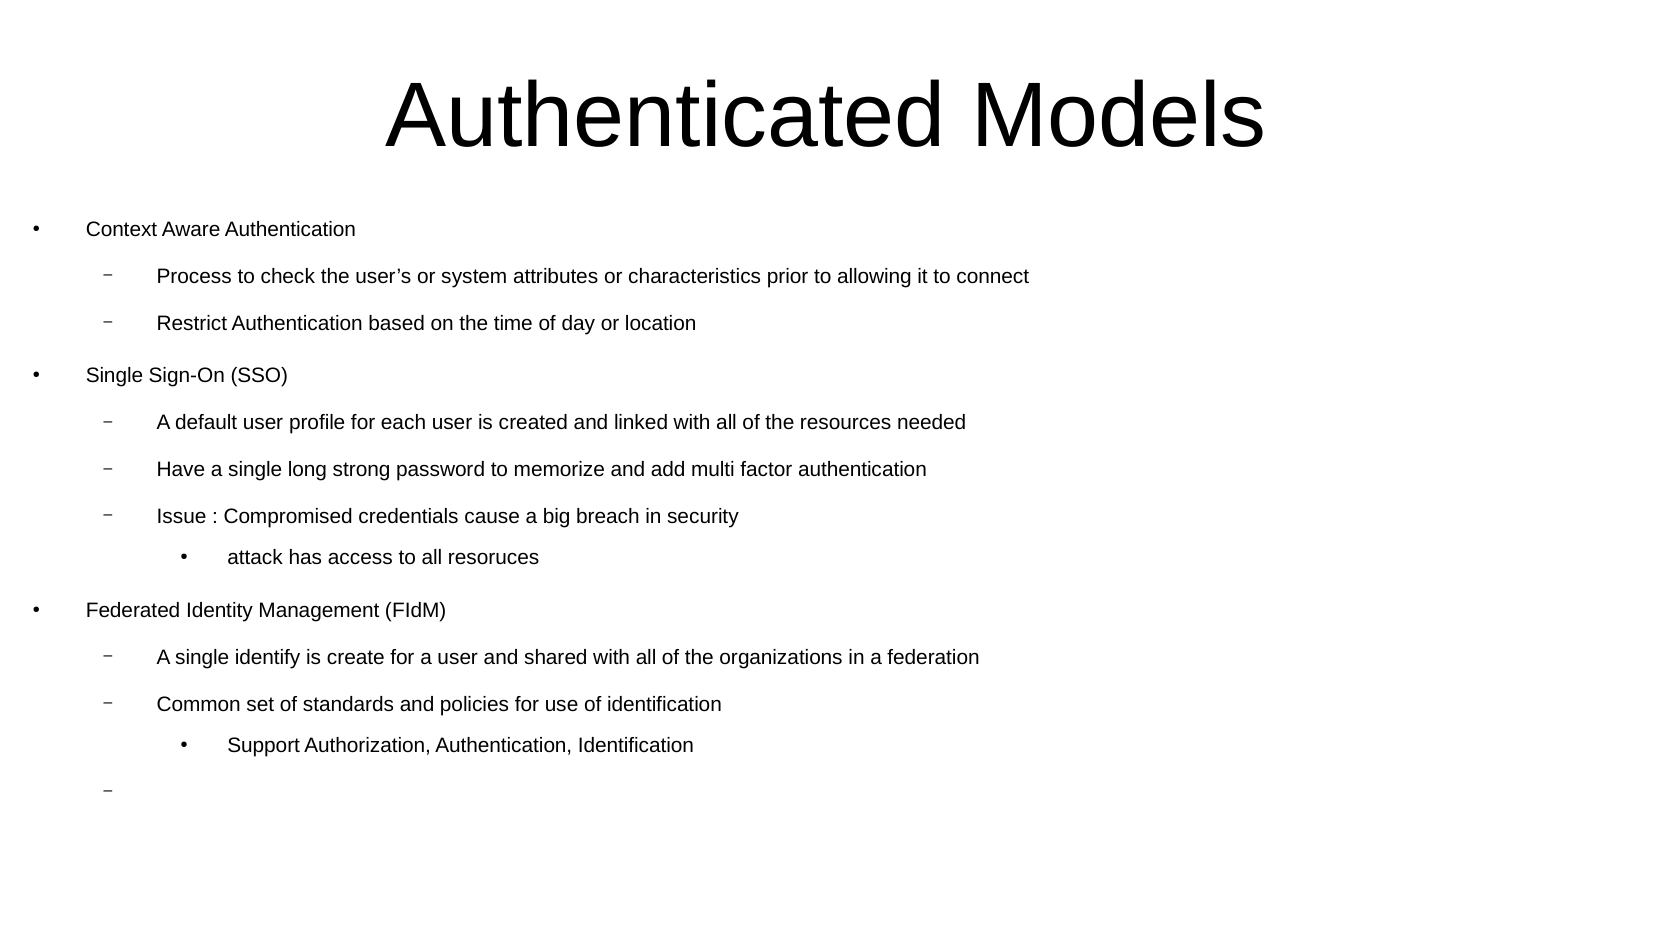

# Authenticated Models
Context Aware Authentication
Process to check the user’s or system attributes or characteristics prior to allowing it to connect
Restrict Authentication based on the time of day or location
Single Sign-On (SSO)
A default user profile for each user is created and linked with all of the resources needed
Have a single long strong password to memorize and add multi factor authentication
Issue : Compromised credentials cause a big breach in security
attack has access to all resoruces
Federated Identity Management (FIdM)
A single identify is create for a user and shared with all of the organizations in a federation
Common set of standards and policies for use of identification
Support Authorization, Authentication, Identification